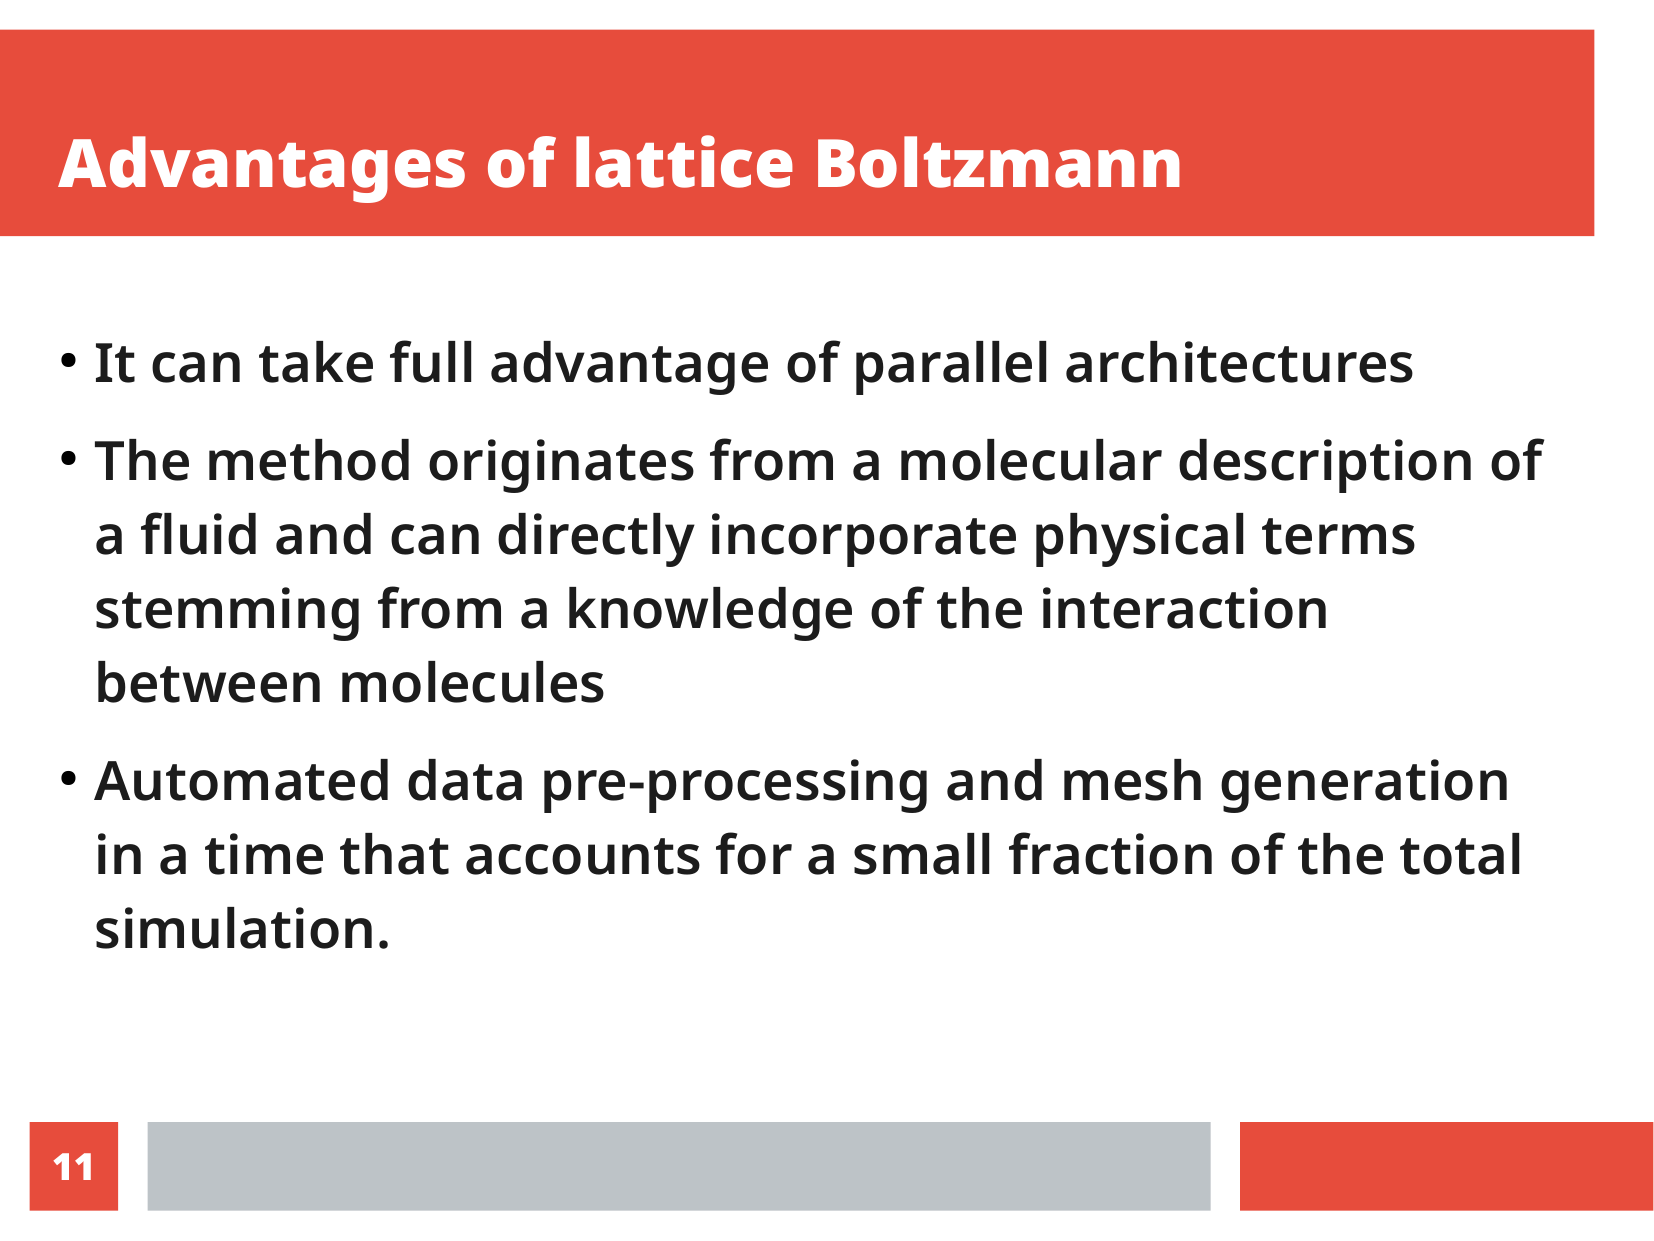

# Advantages of lattice Boltzmann
It can take full advantage of parallel architectures
The method originates from a molecular description of a fluid and can directly incorporate physical terms stemming from a knowledge of the interaction between molecules
Automated data pre-processing and mesh generation in a time that accounts for a small fraction of the total simulation.
11